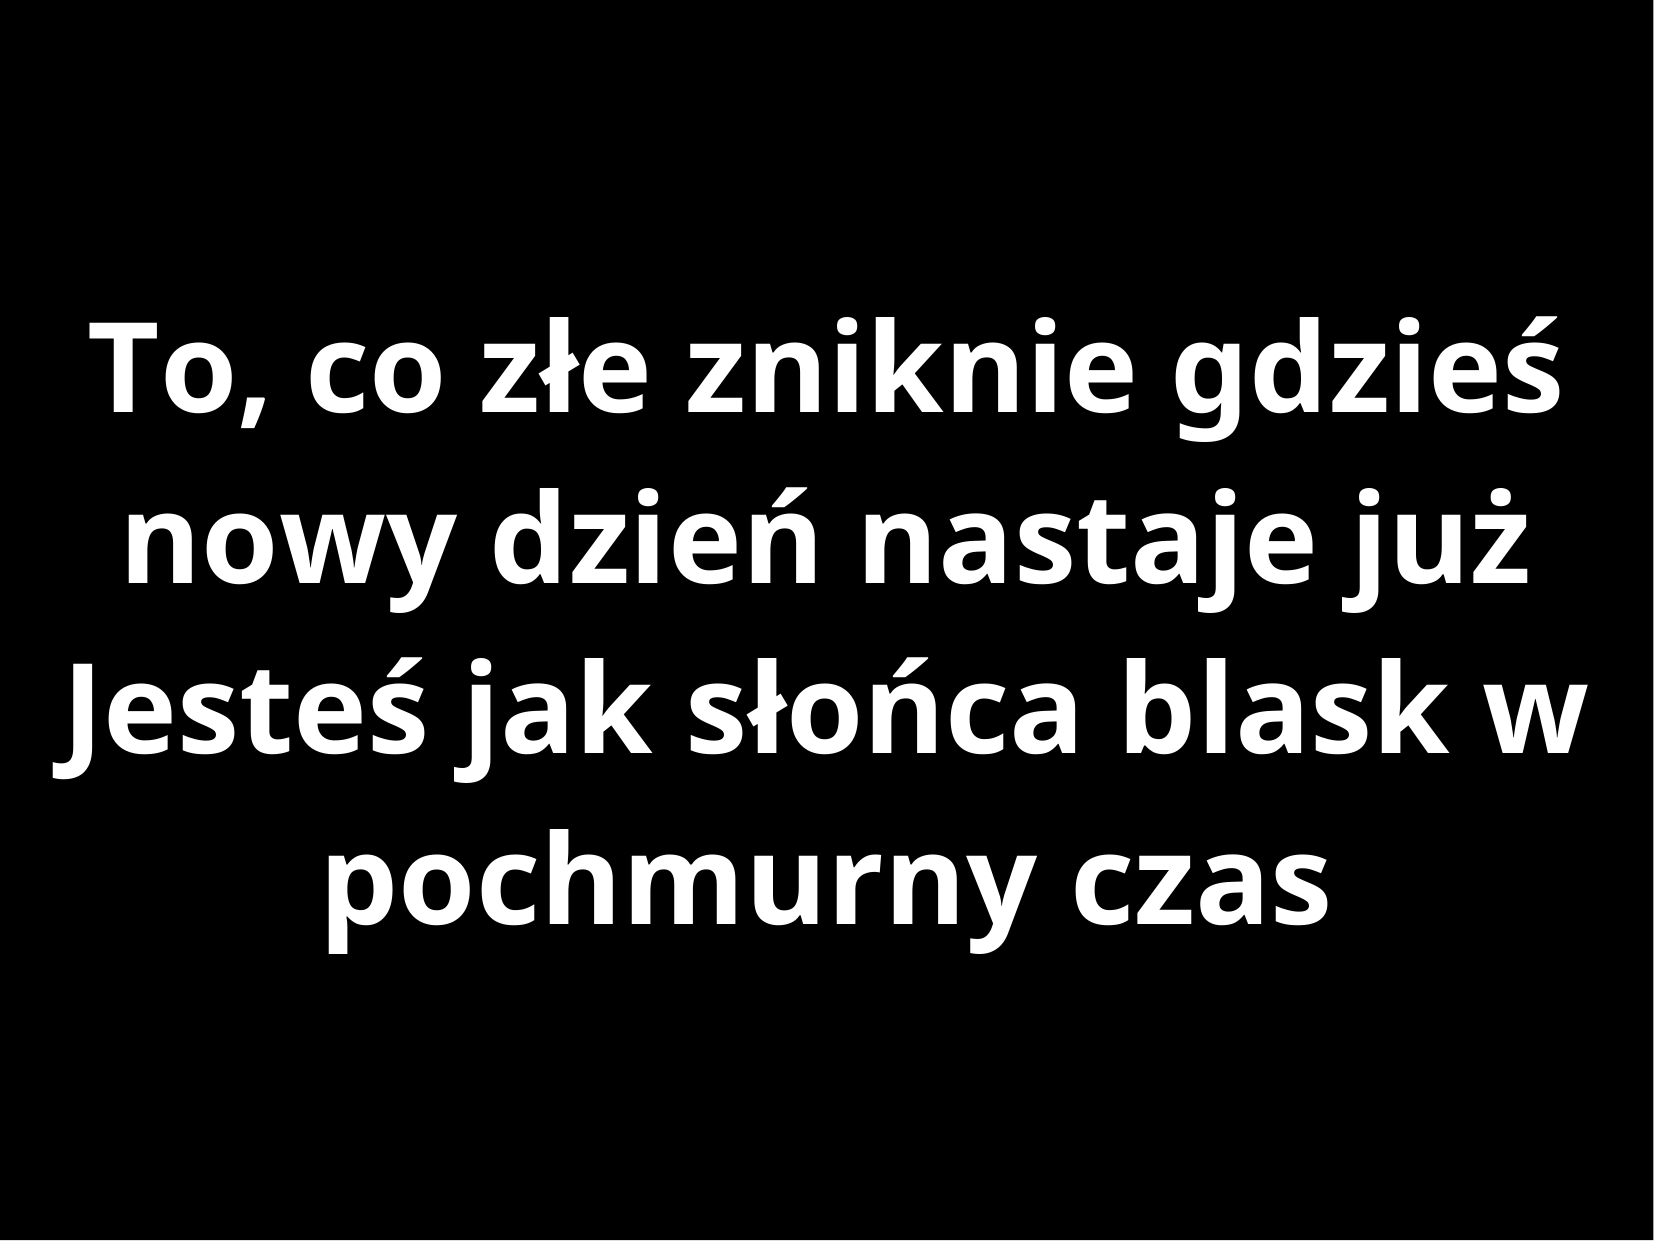

# To, co złe zniknie gdzieś nowy dzień nastaje już Jesteś jak słońca blask w pochmurny czas